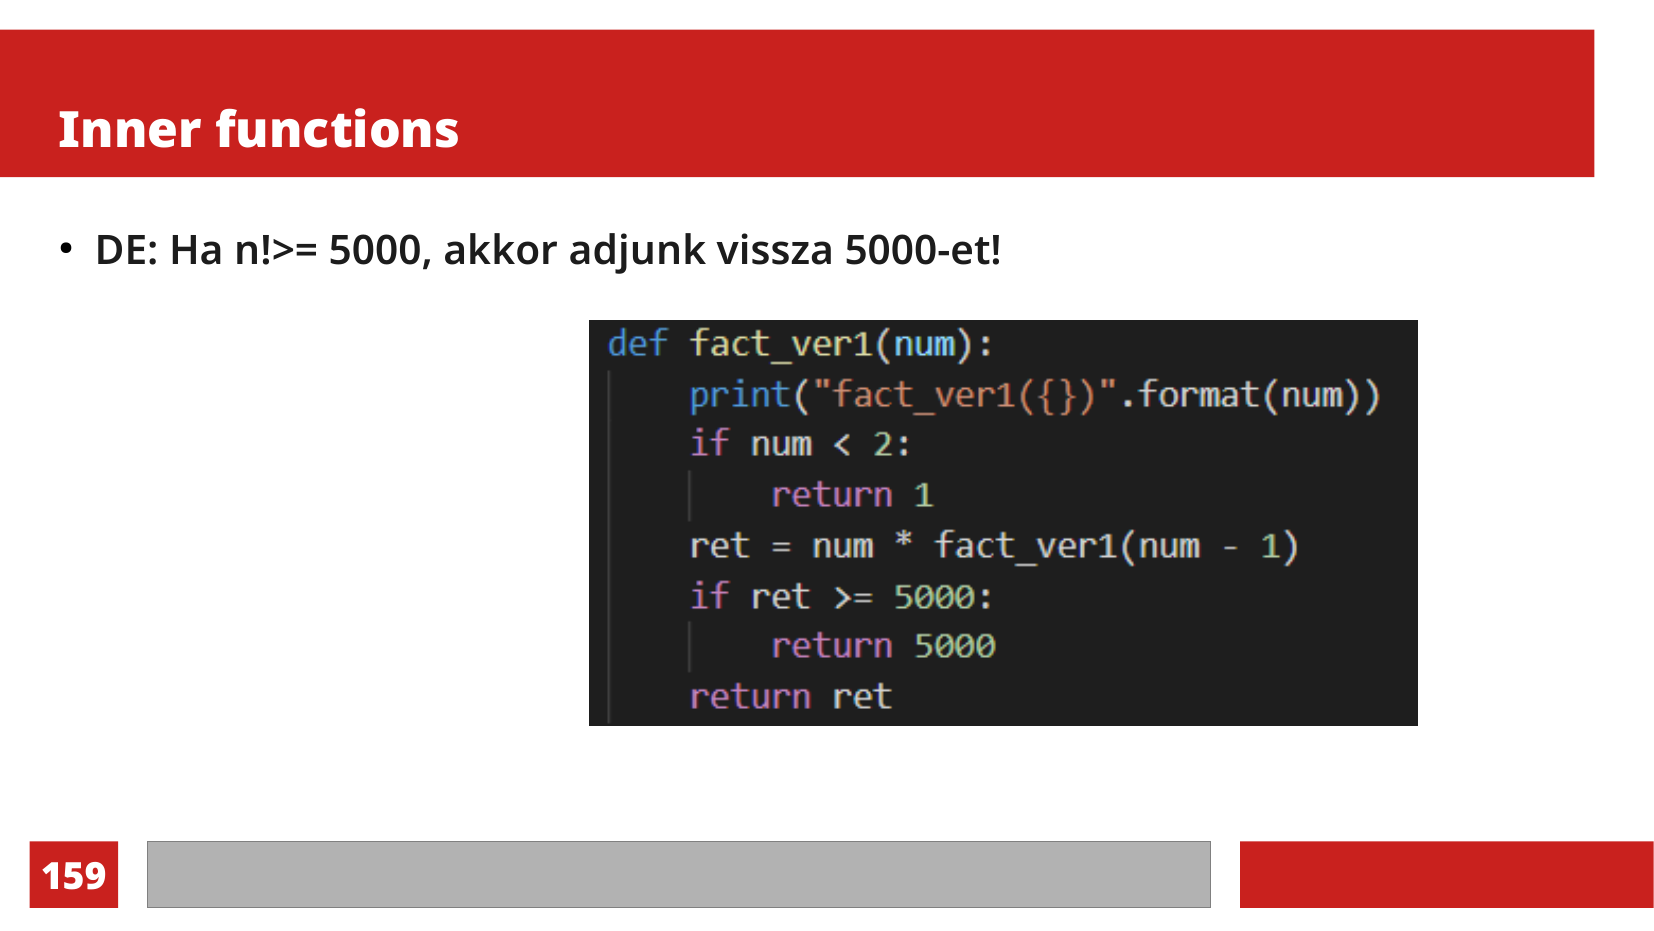

# Inner functions
DE: Ha n!>= 5000, akkor adjunk vissza 5000-et!
159